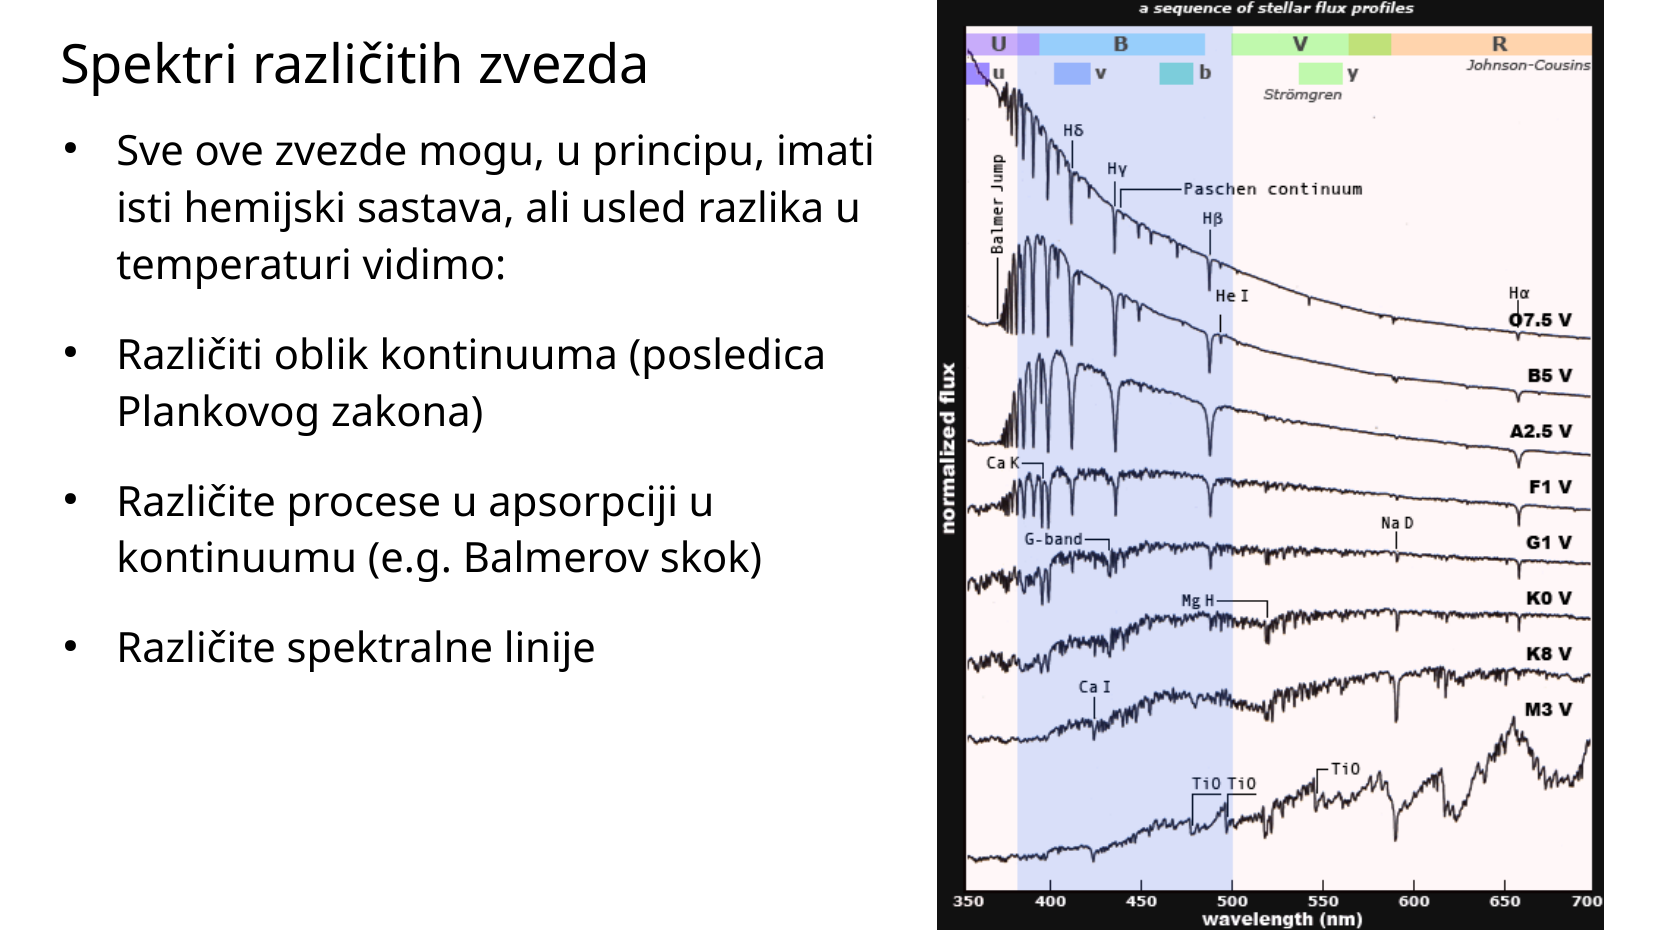

# Spektri različitih zvezda
Sve ove zvezde mogu, u principu, imati isti hemijski sastava, ali usled razlika u temperaturi vidimo:
Različiti oblik kontinuuma (posledica Plankovog zakona)
Različite procese u apsorpciji u kontinuumu (e.g. Balmerov skok)
Različite spektralne linije